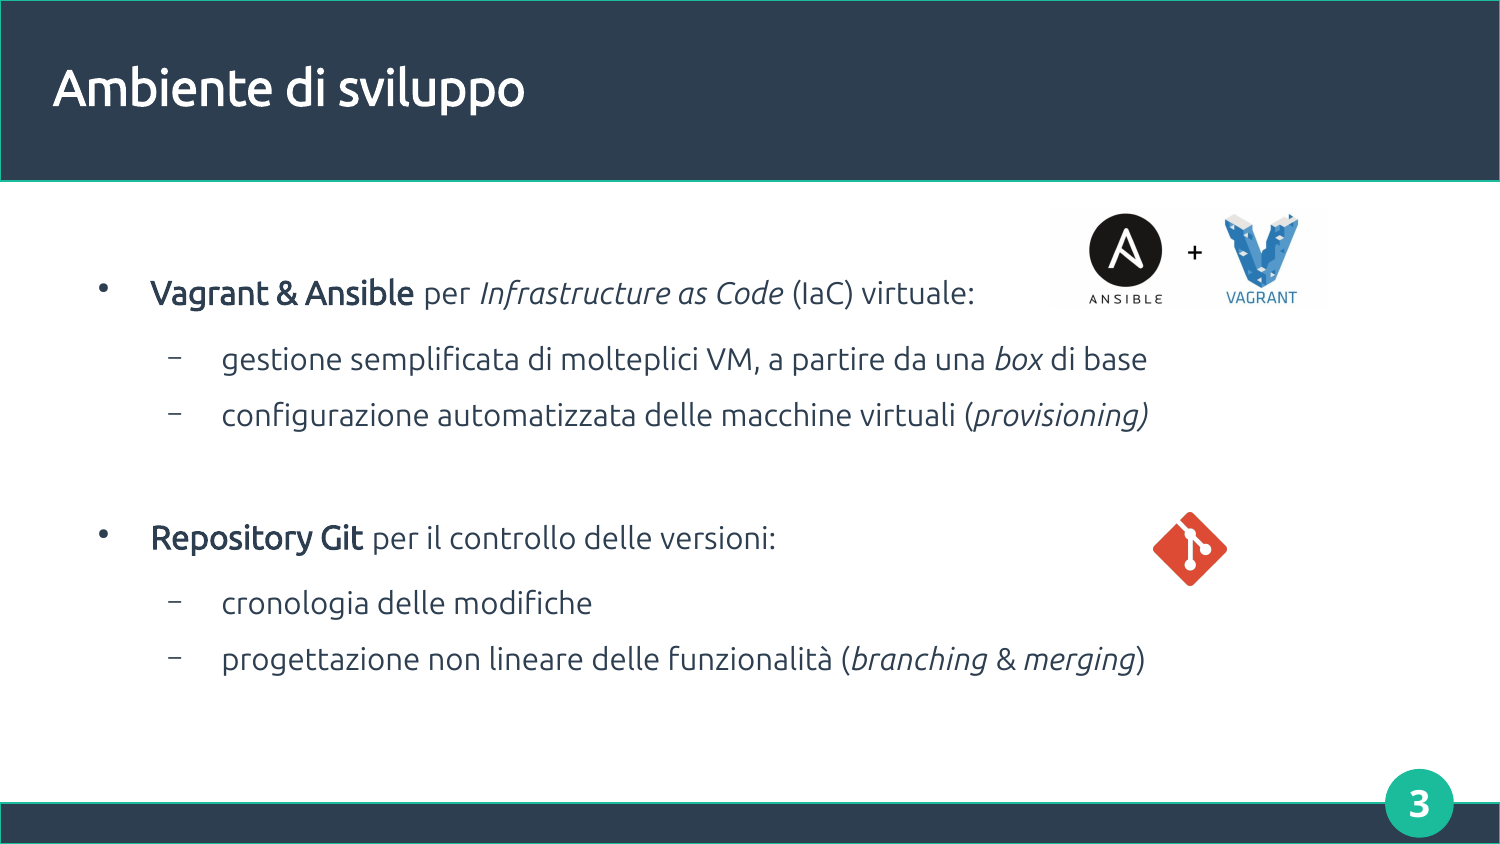

# Ambiente di sviluppo
Vagrant & Ansible per Infrastructure as Code (IaC) virtuale:
gestione semplificata di molteplici VM, a partire da una box di base
configurazione automatizzata delle macchine virtuali (provisioning)
Repository Git per il controllo delle versioni:
cronologia delle modifiche
progettazione non lineare delle funzionalità (branching & merging)
3